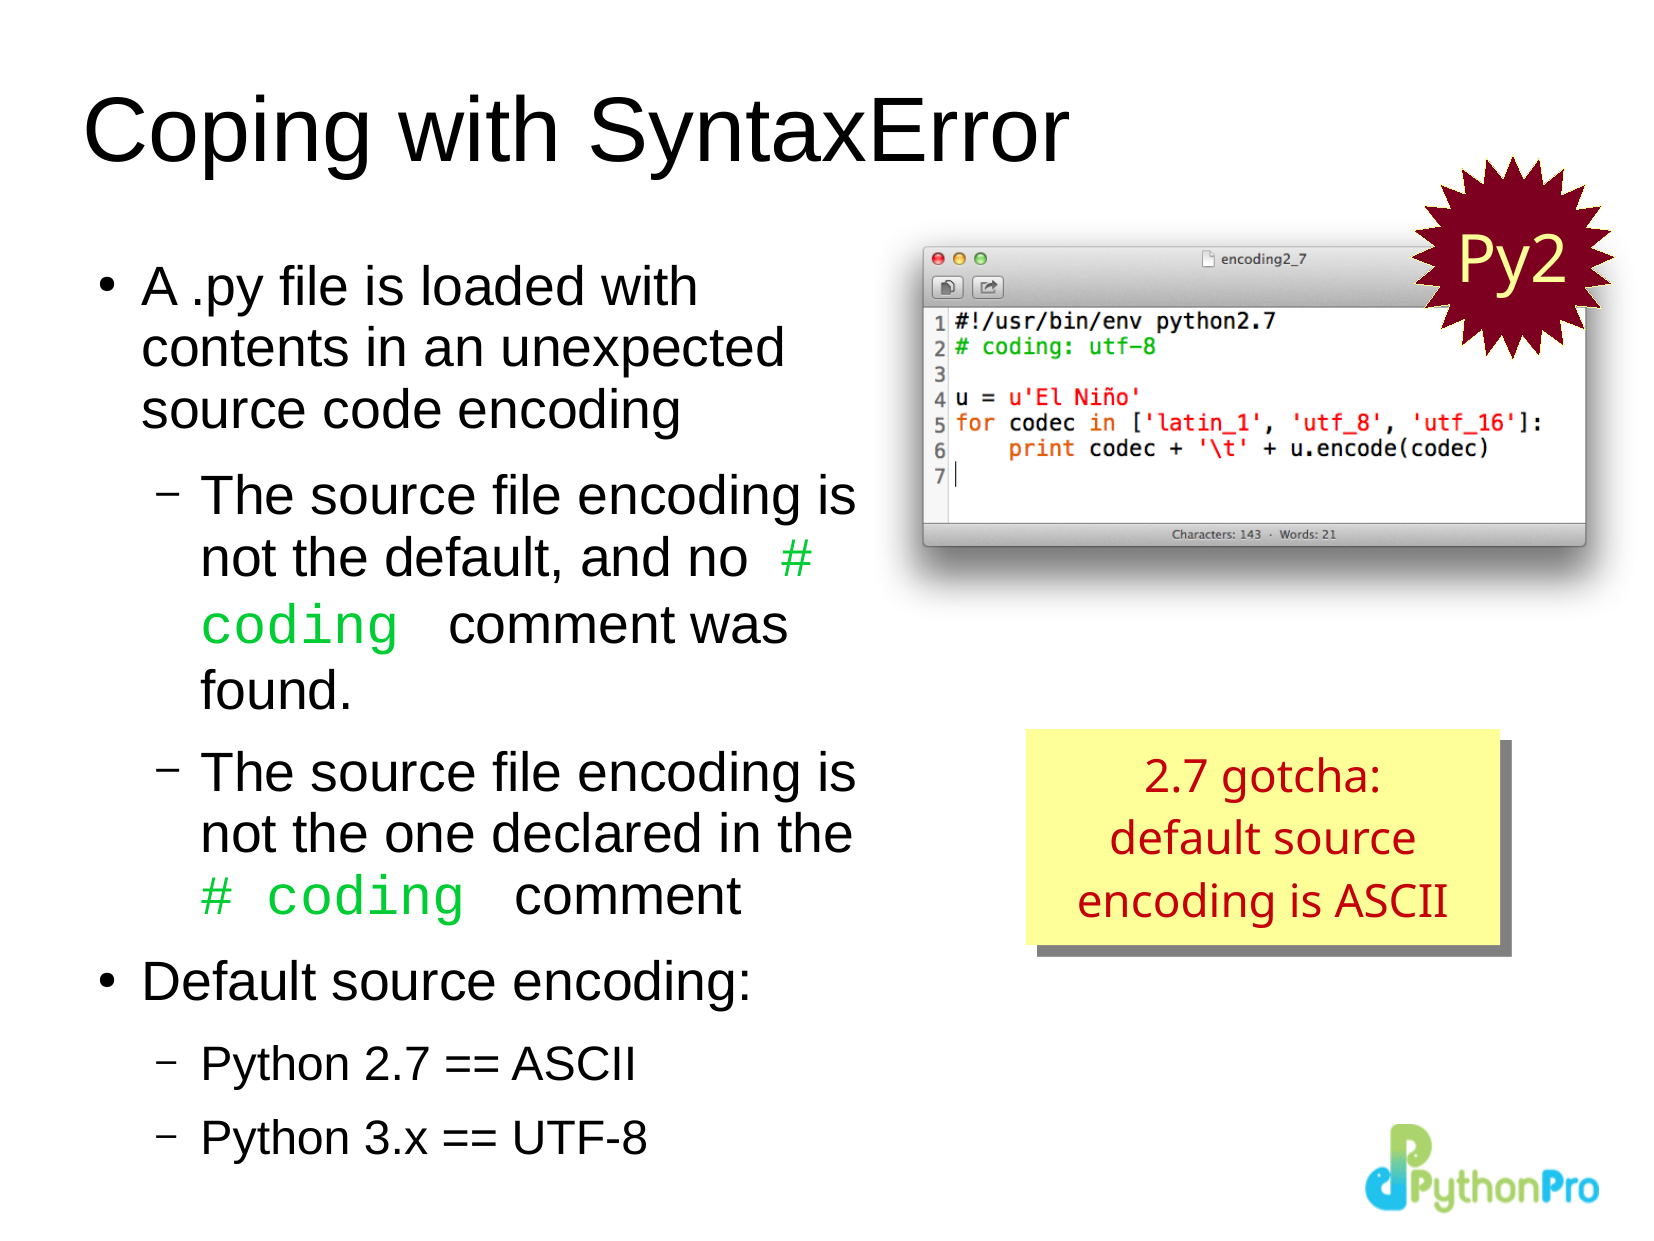

# Coping with SyntaxError
Py2
A .py file is loaded with contents in an unexpected source code encoding
The source file encoding is not the default, and no # coding comment was found.
The source file encoding is not the one declared in the # coding comment
Default source encoding:
Python 2.7 == ASCII
Python 3.x == UTF-8
2.7 gotcha:
default source
encoding is ASCII